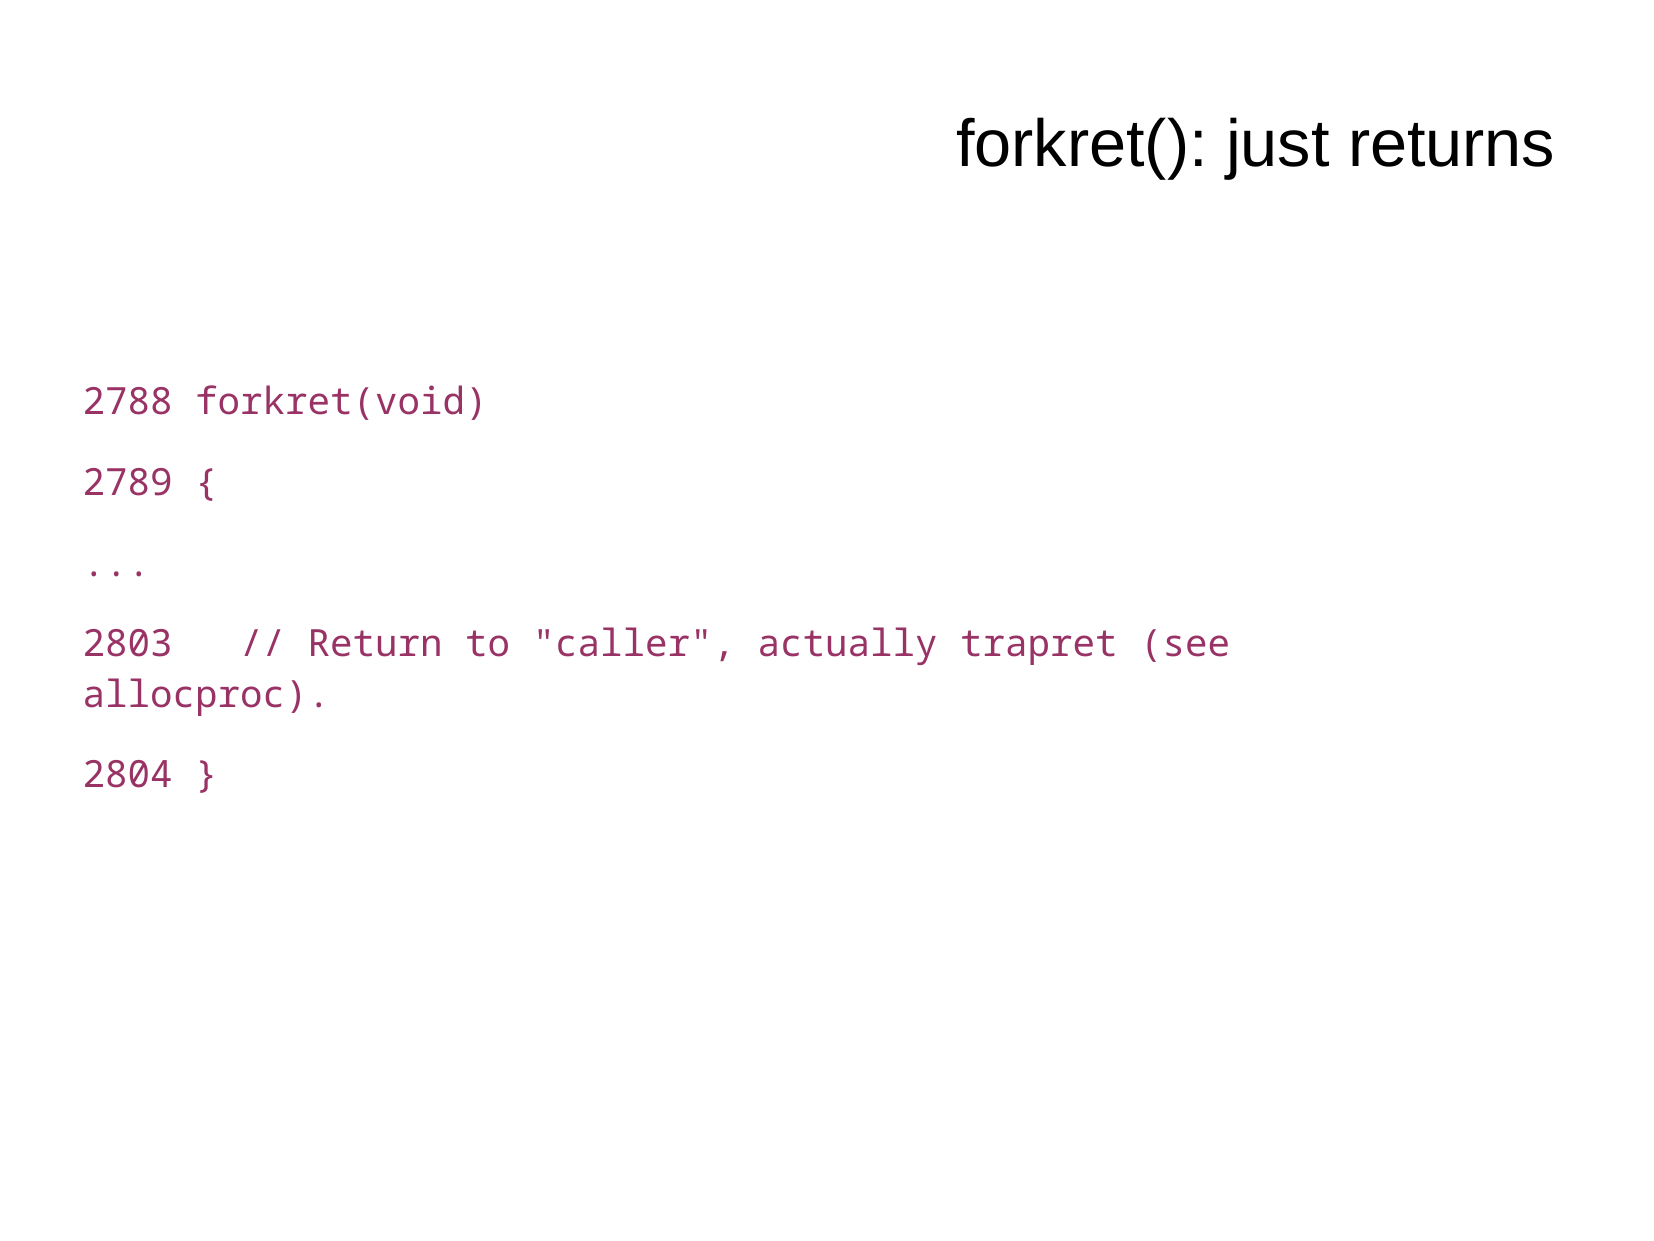

forkret(): just returns
# 2788 forkret(void)
2789 {
...
2803 // Return to "caller", actually trapret (see allocproc).
2804 }